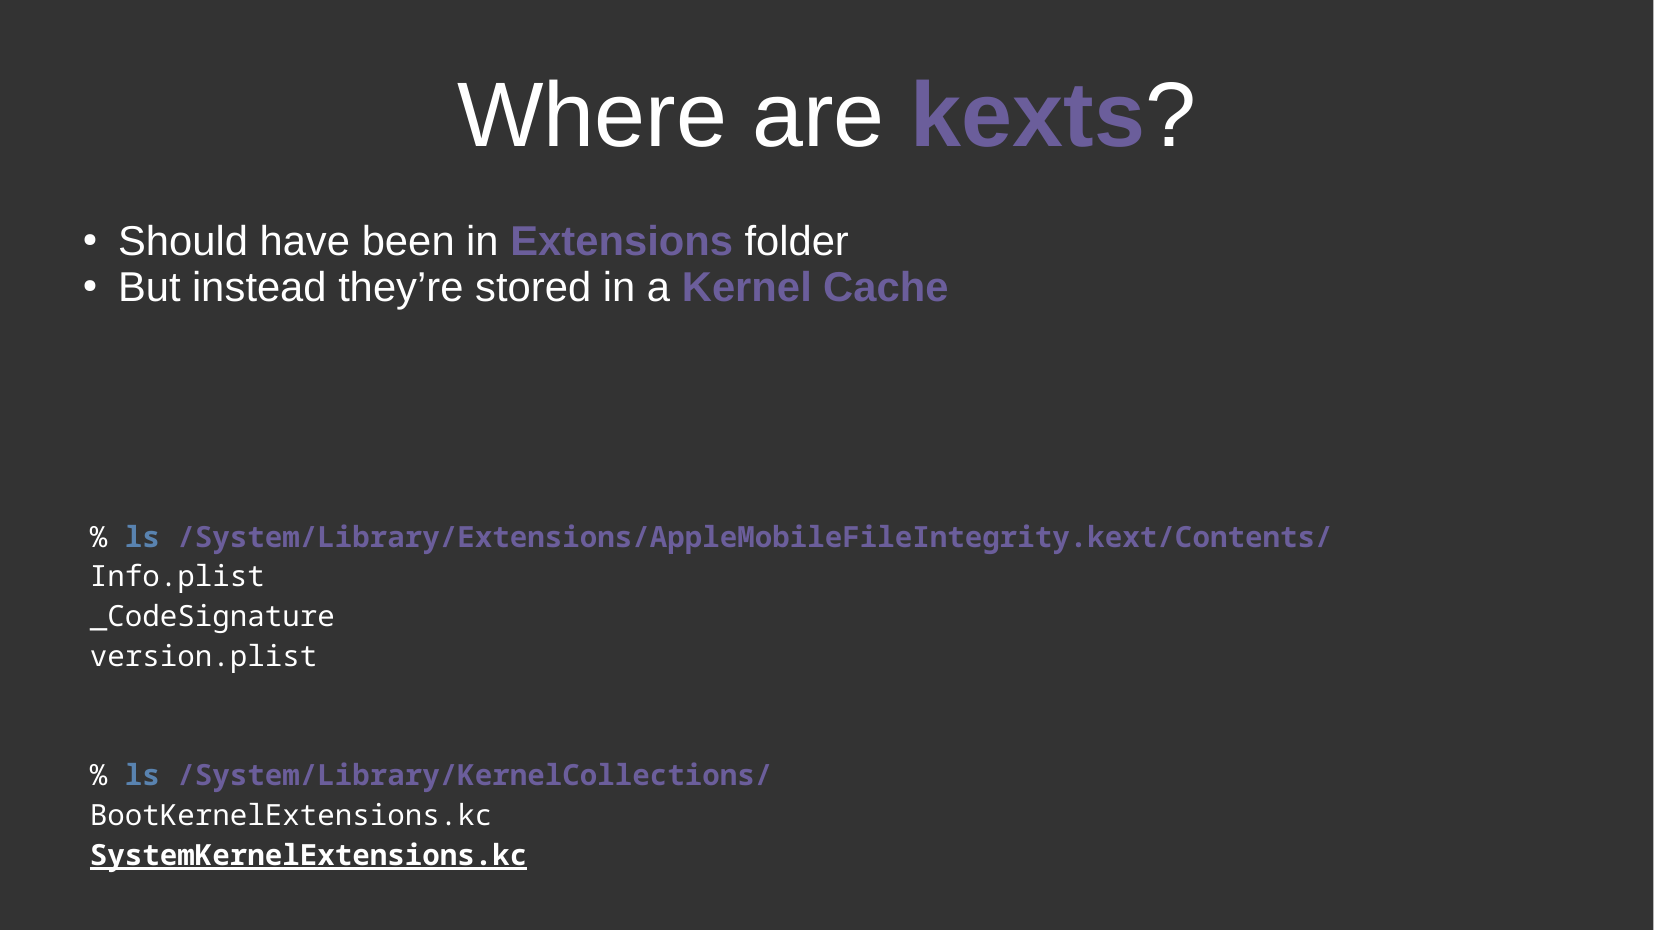

# Where are kexts?
Should have been in Extensions folder
But instead they’re stored in a Kernel Cache
% ls /System/Library/Extensions/AppleMobileFileIntegrity.kext/Contents/
Info.plist
_CodeSignature
version.plist
% ls /System/Library/KernelCollections/
BootKernelExtensions.kc
SystemKernelExtensions.kc